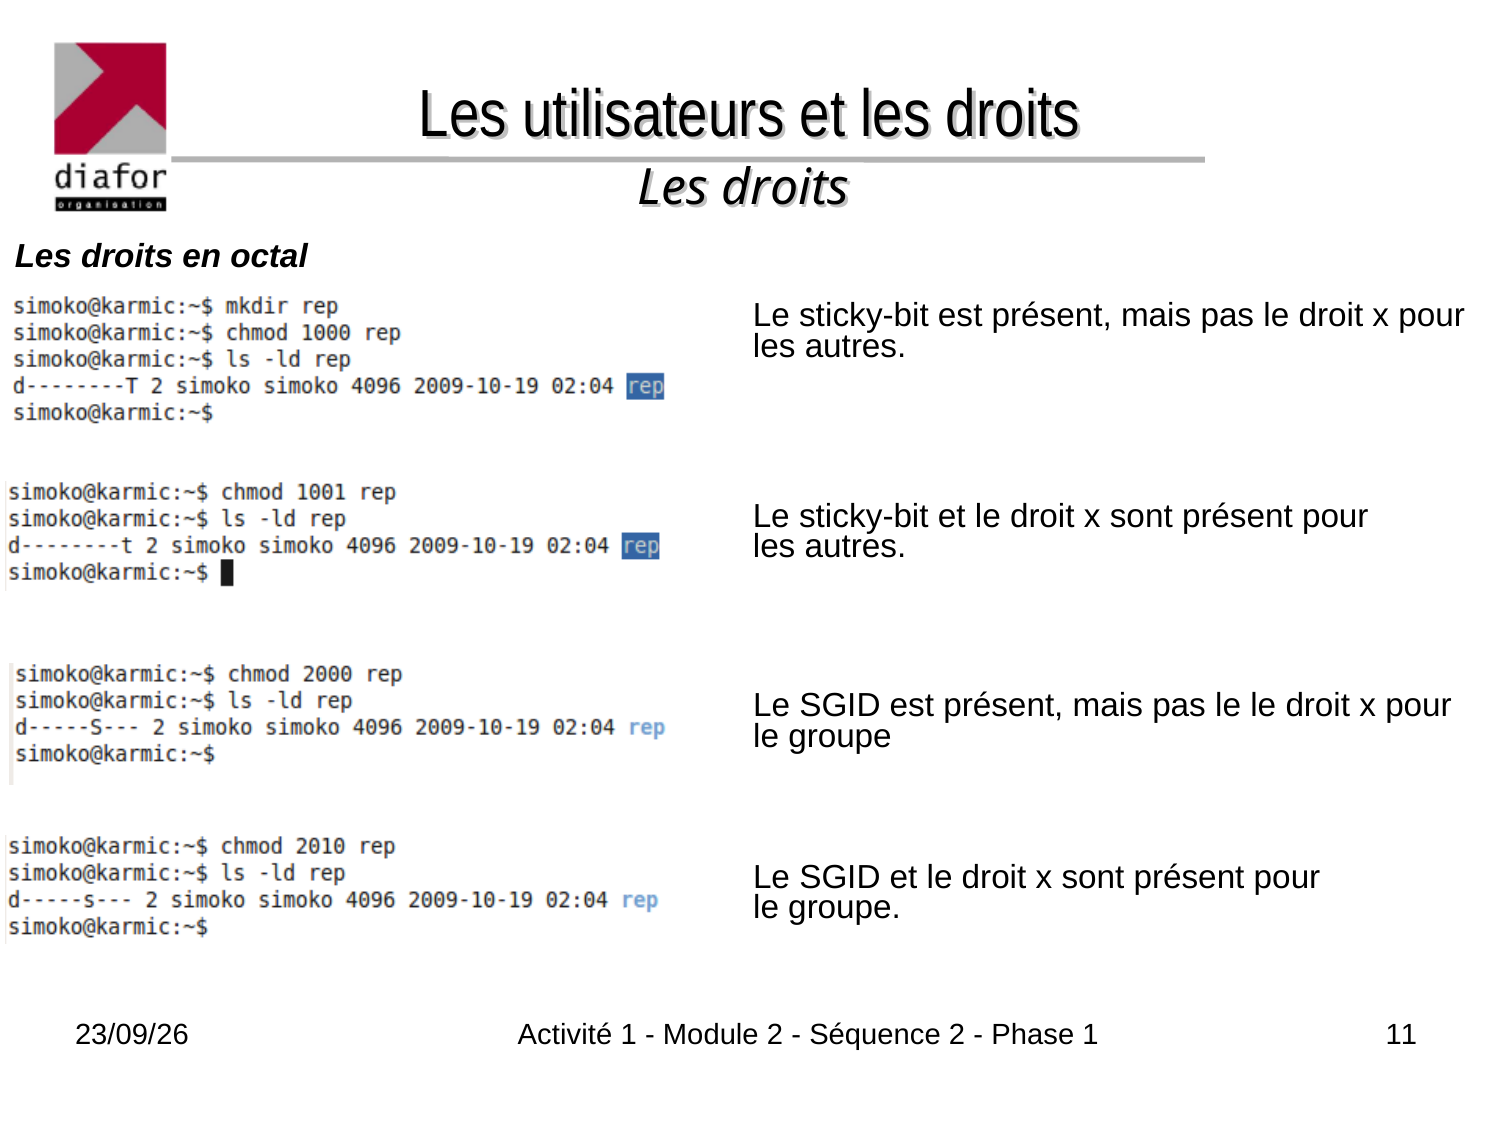

# Les utilisateurs et les droits Les droits
Les droits en octal
Le sticky-bit est présent, mais pas le droit x pour
les autres.
Le sticky-bit et le droit x sont présent pour
les autres.
Le SGID est présent, mais pas le le droit x pour
le groupe
Le SGID et le droit x sont présent pour
le groupe.
Activité 1 - Module 2 - Séquence 2 - Phase 1
11